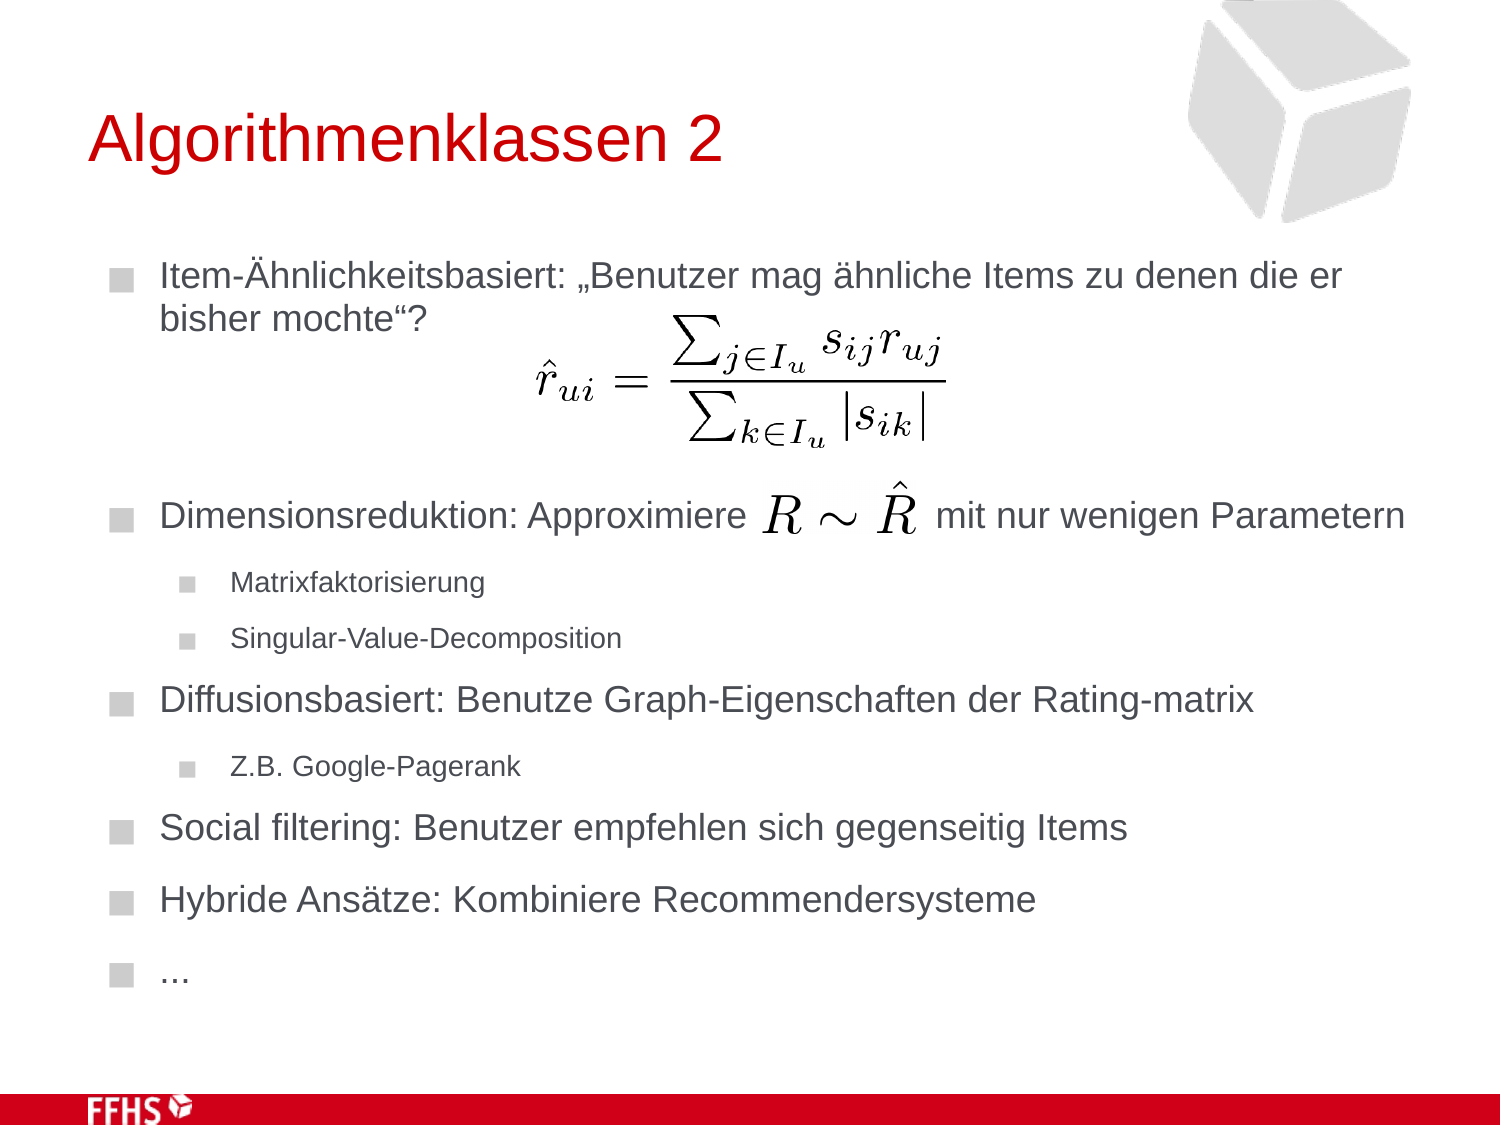

# Algorithmenklassen 2
Item-Ähnlichkeitsbasiert: „Benutzer mag ähnliche Items zu denen die er bisher mochte“?
Dimensionsreduktion: Approximiere mit nur wenigen Parametern
Matrixfaktorisierung
Singular-Value-Decomposition
Diffusionsbasiert: Benutze Graph-Eigenschaften der Rating-matrix
Z.B. Google-Pagerank
Social filtering: Benutzer empfehlen sich gegenseitig Items
Hybride Ansätze: Kombiniere Recommendersysteme
...